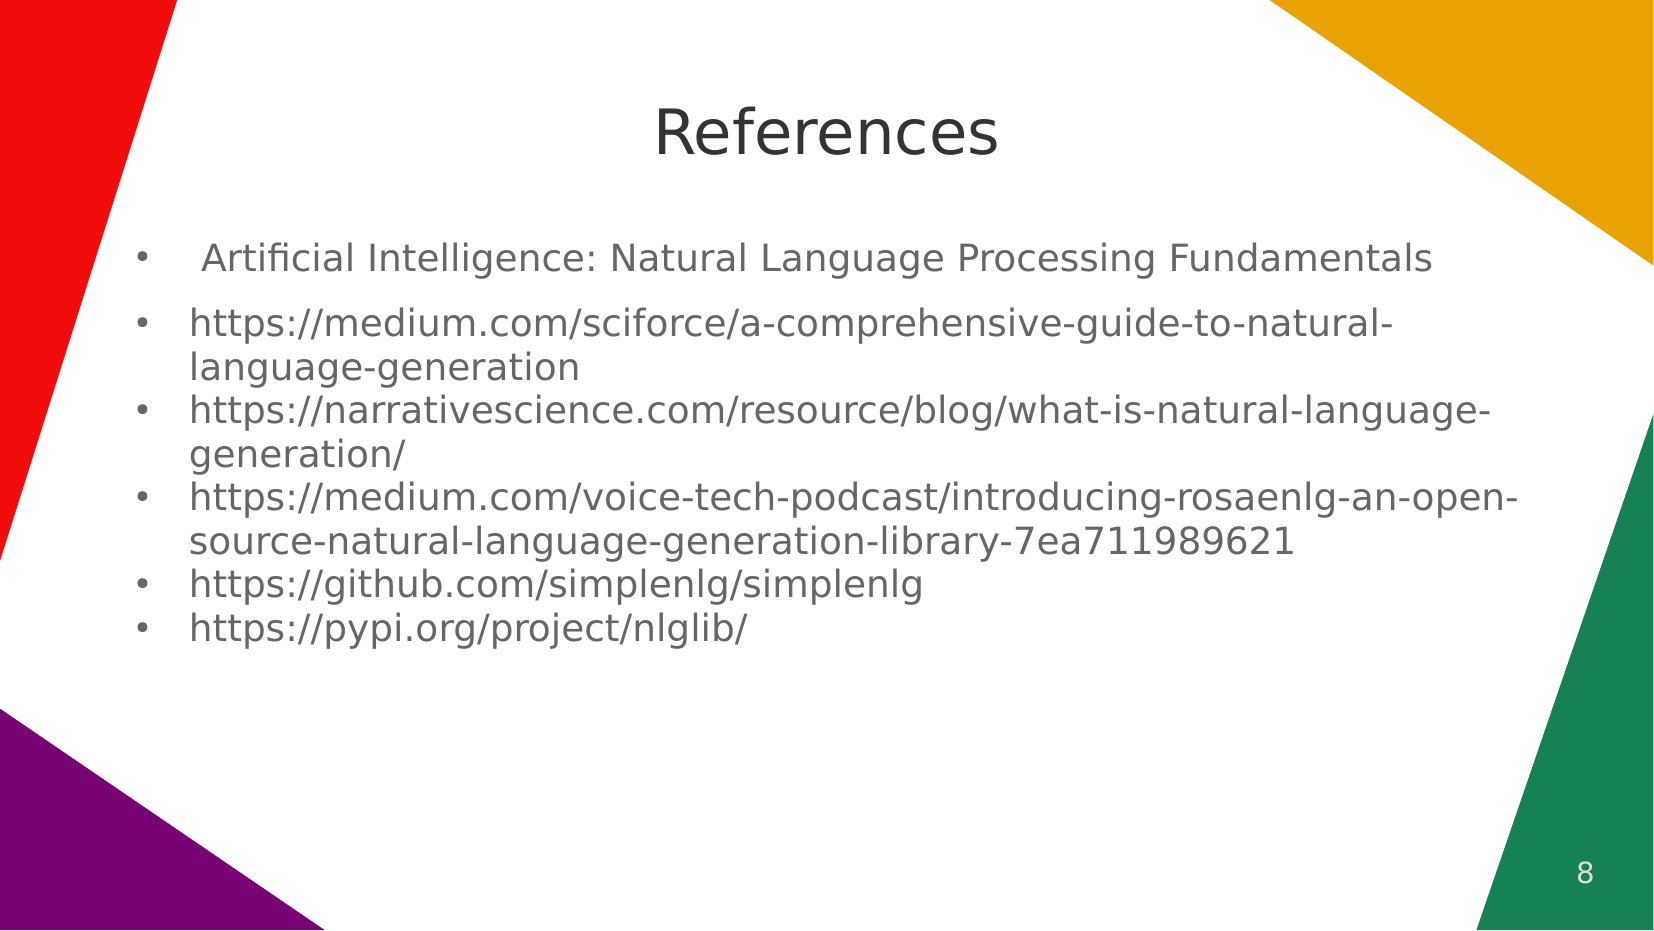

# References
 Artificial Intelligence: Natural Language Processing Fundamentals
https://medium.com/sciforce/a-comprehensive-guide-to-natural-language-generation
https://narrativescience.com/resource/blog/what-is-natural-language-generation/
https://medium.com/voice-tech-podcast/introducing-rosaenlg-an-open-source-natural-language-generation-library-7ea711989621
https://github.com/simplenlg/simplenlg
https://pypi.org/project/nlglib/
8